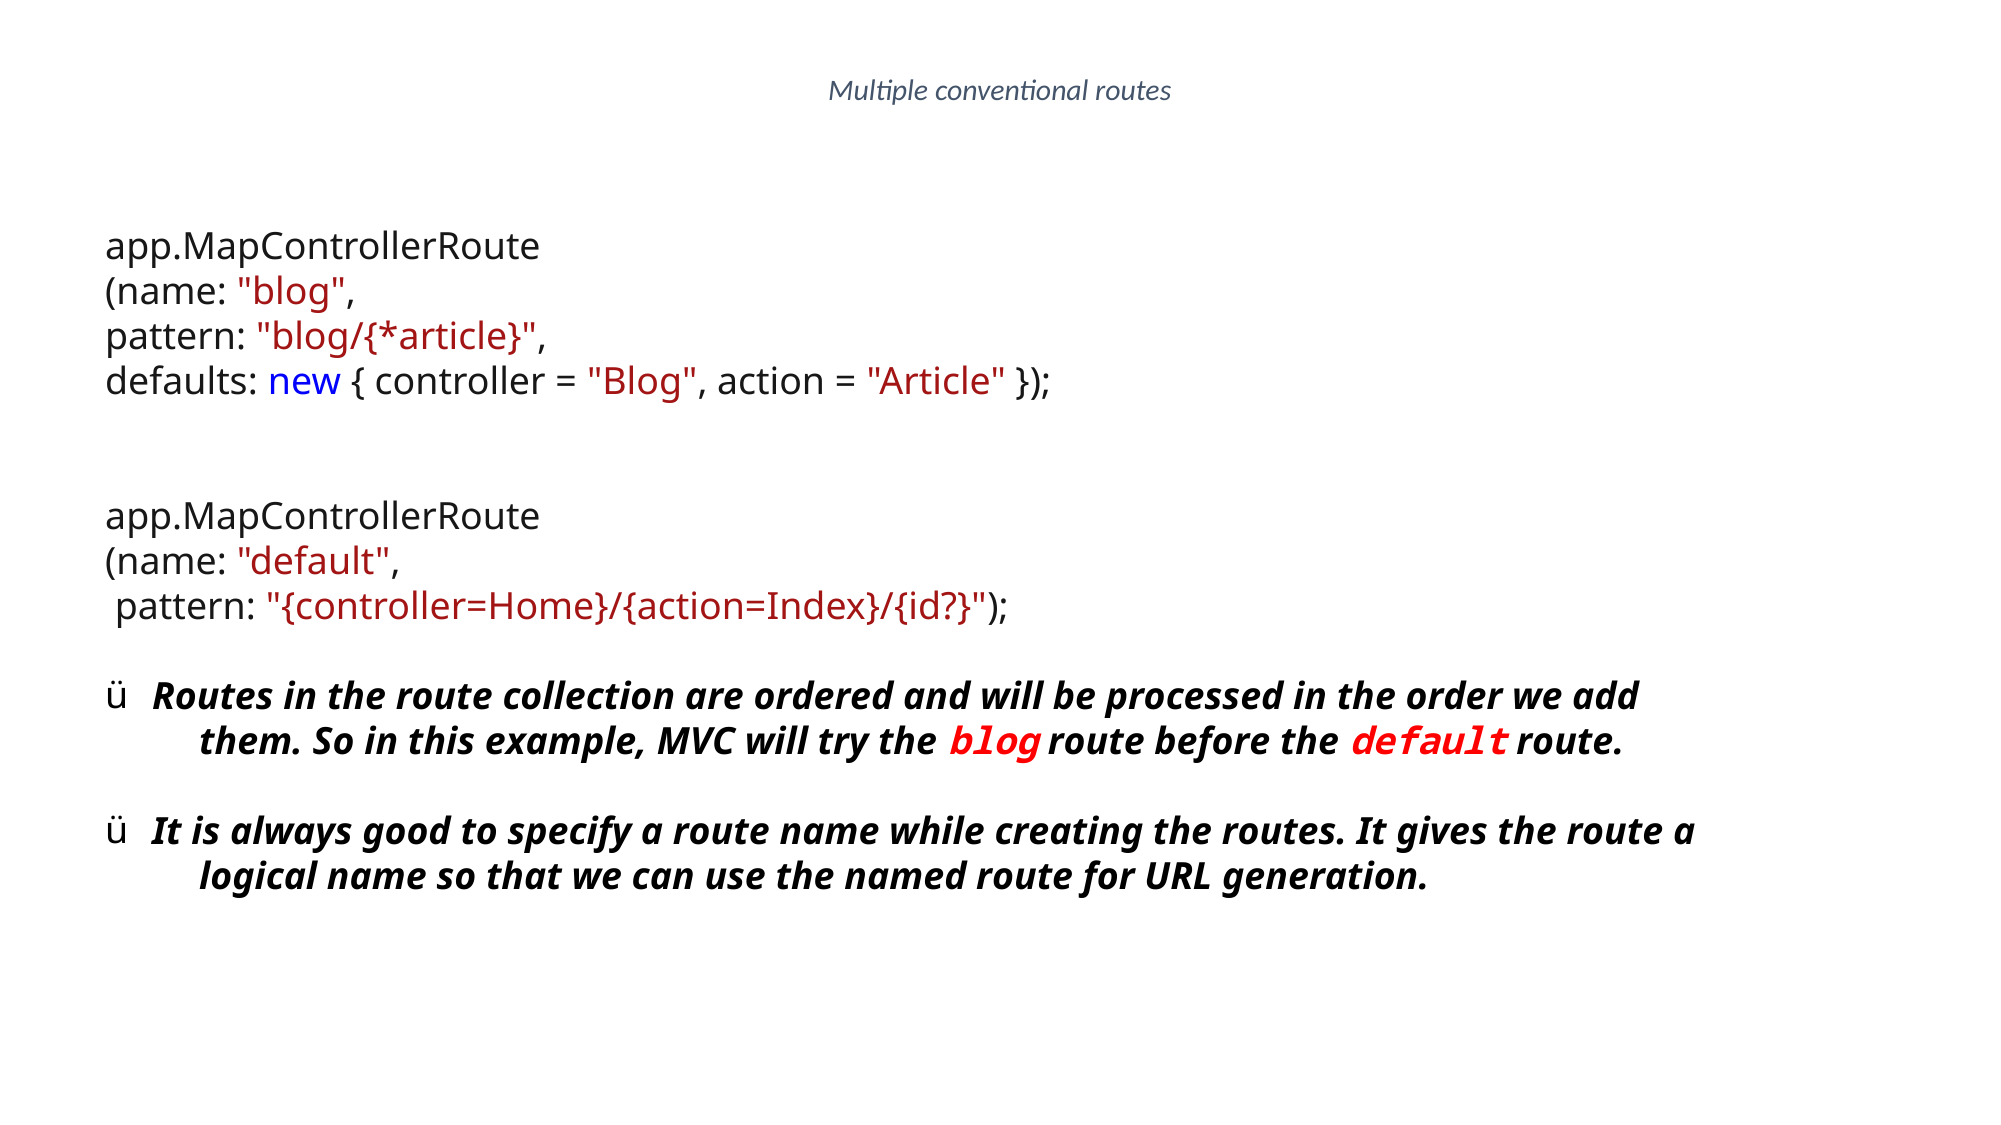

# Multiple conventional routes
app.MapControllerRoute
(name: "blog",
pattern: "blog/{*article}",
defaults: new { controller = "Blog", action = "Article" });
app.MapControllerRoute
(name: "default",
 pattern: "{controller=Home}/{action=Index}/{id?}");
Routes in the route collection are ordered and will be processed in the order we add them. So in this example, MVC will try the blog route before the default route.
It is always good to specify a route name while creating the routes. It gives the route a logical name so that we can use the named route for URL generation.